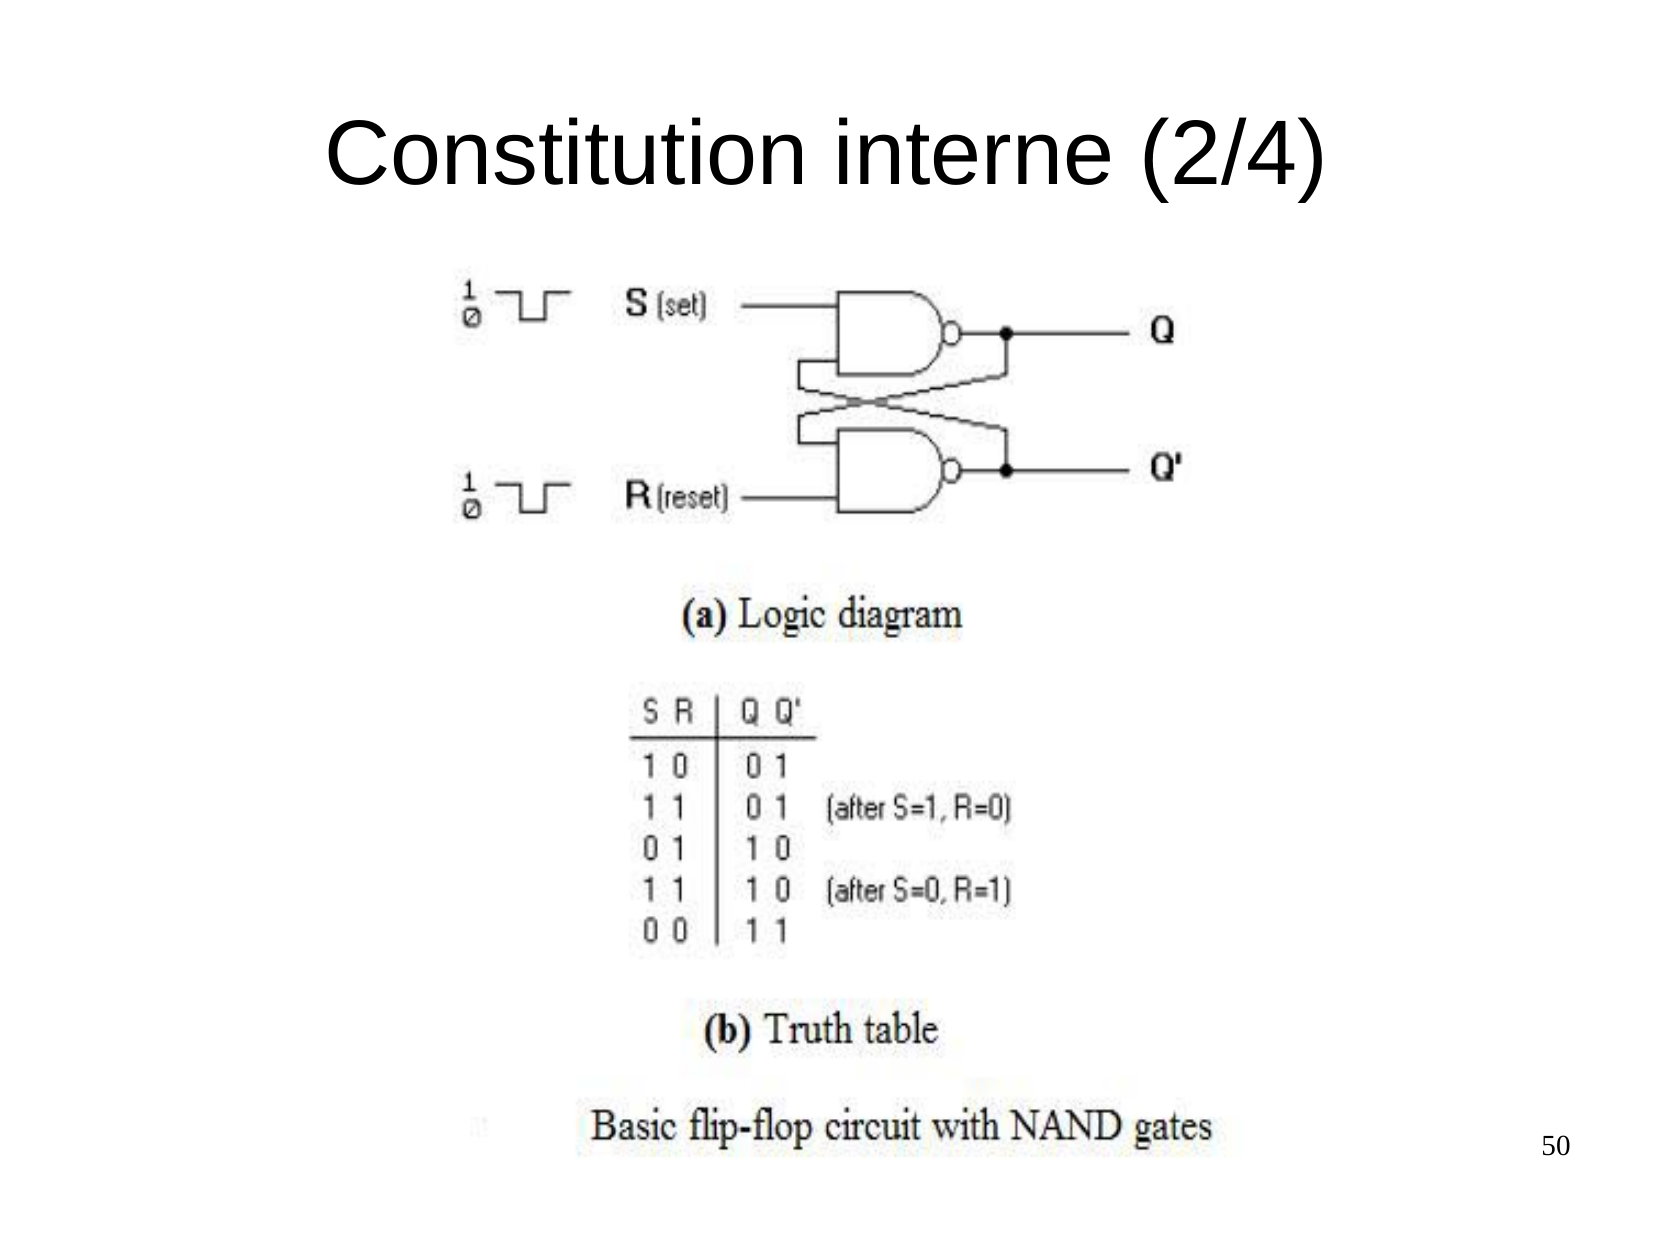

# Constitution interne (2/4)
UV 1.5
50